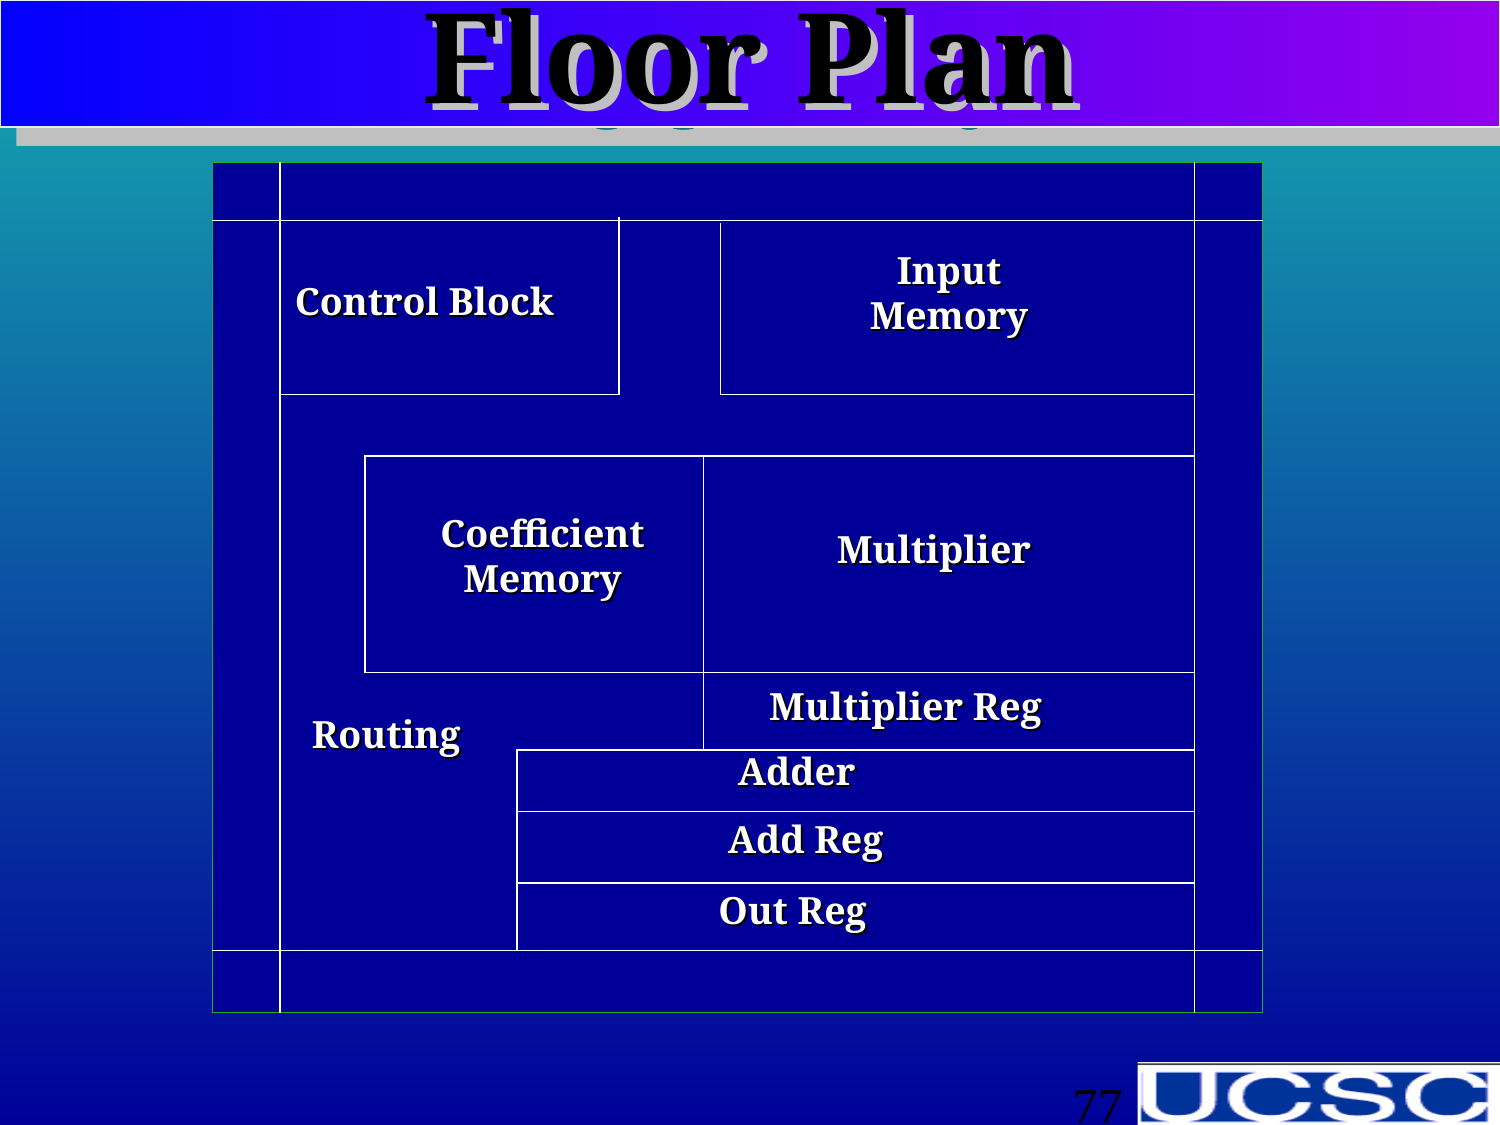

# Floor Plan
Input
Memory
Control Block
Coefficient Memory
Multiplier
Multiplier Reg
Routing
Adder
Add Reg
Out Reg
77